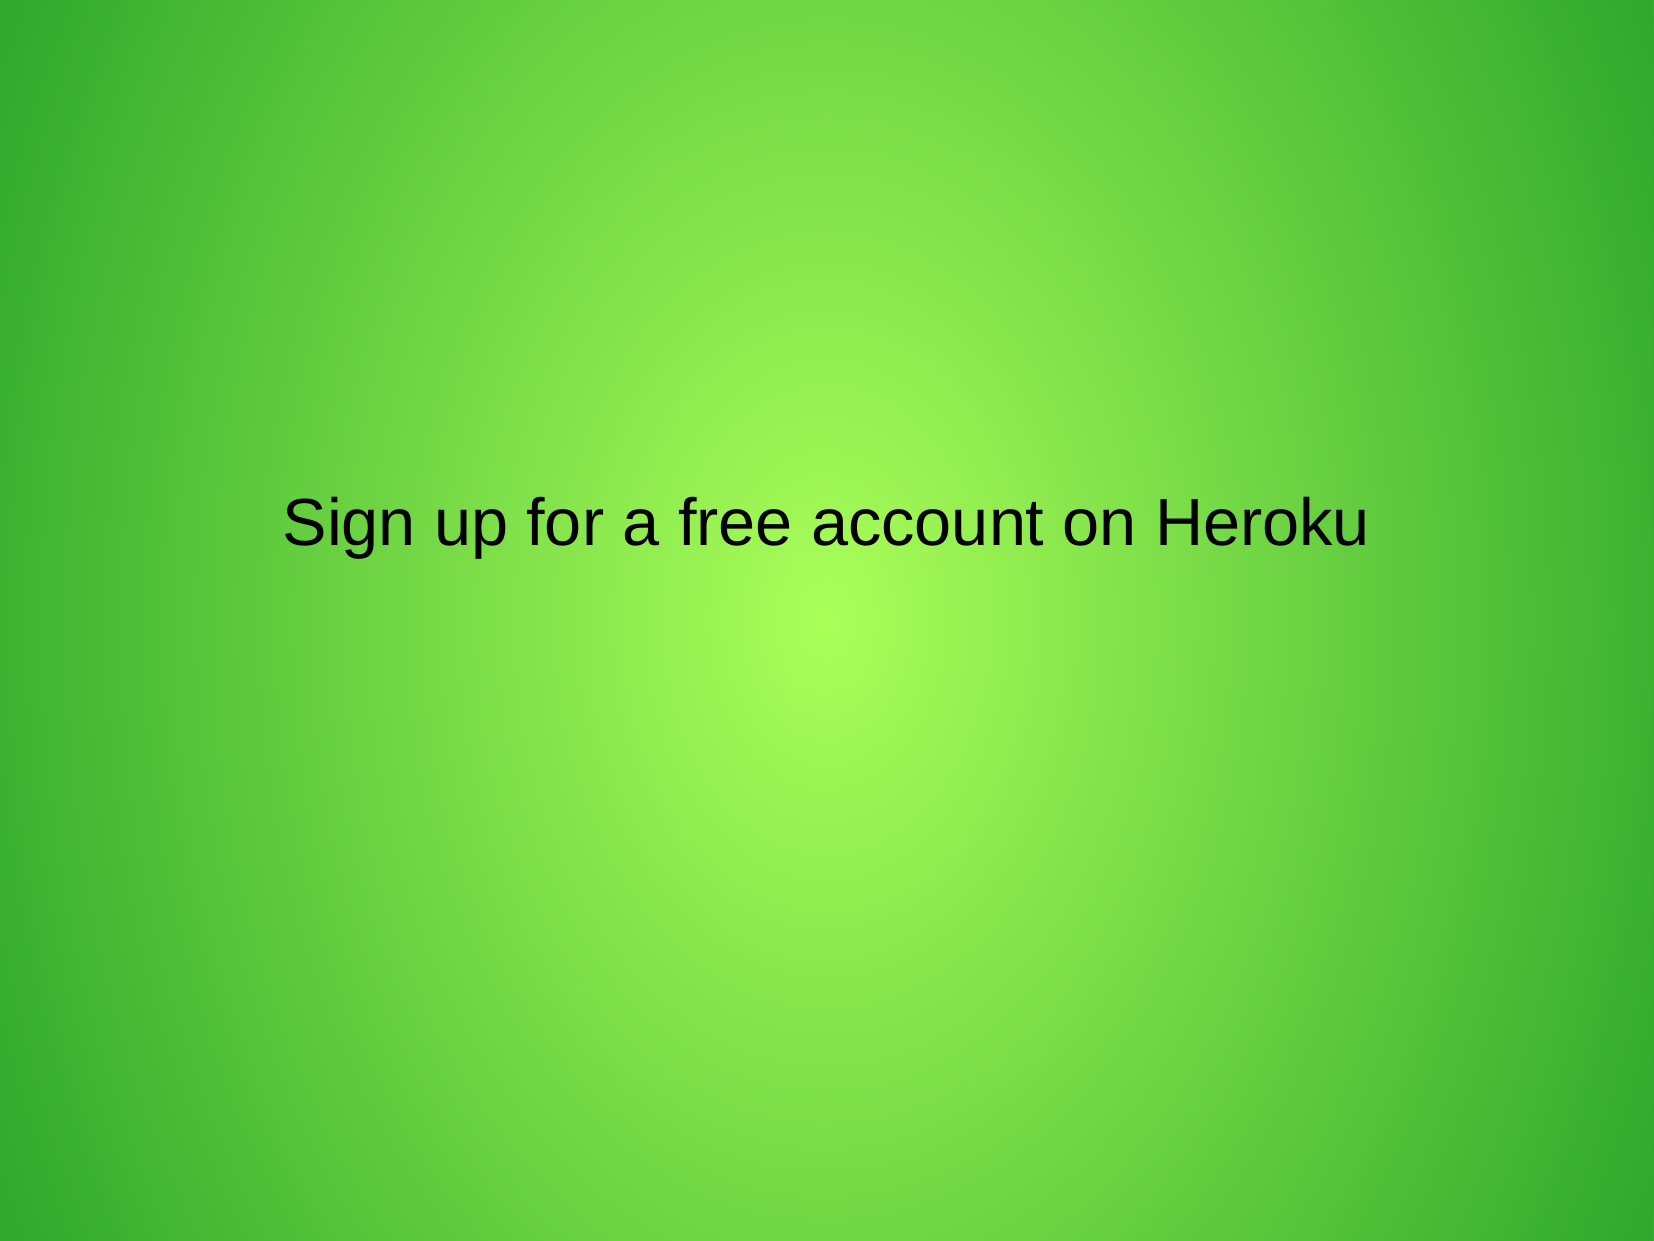

# Sign up for a free account on Heroku